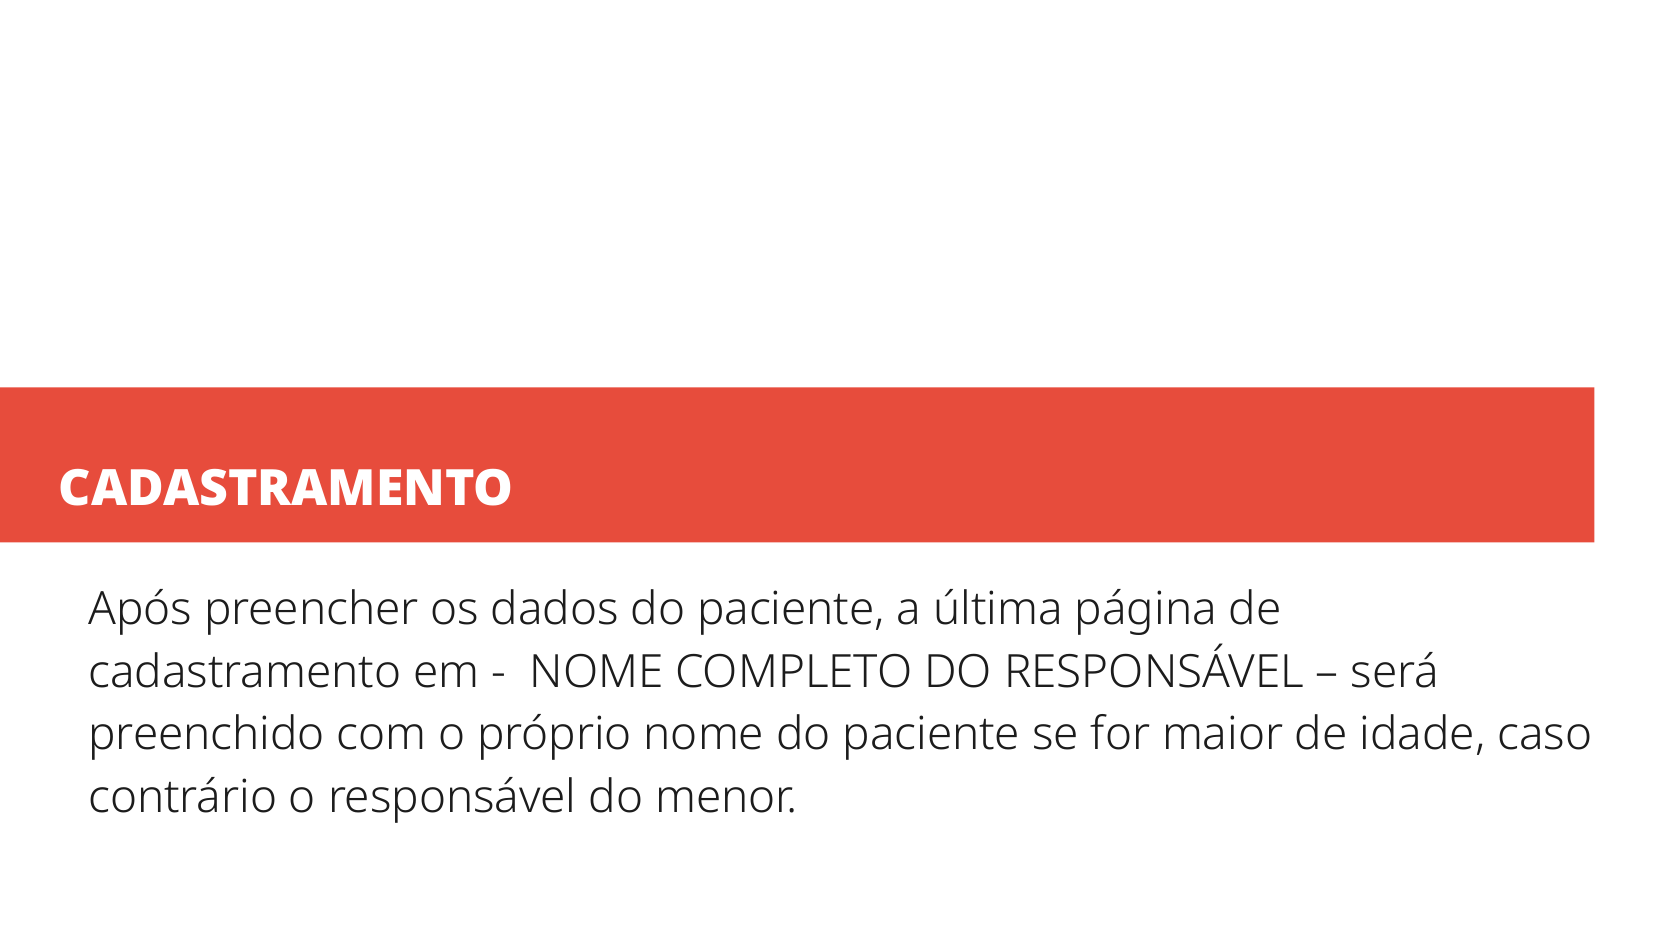

# CADASTRAMENTO
Após preencher os dados do paciente, a última página de cadastramento em - NOME COMPLETO DO RESPONSÁVEL – será preenchido com o próprio nome do paciente se for maior de idade, caso contrário o responsável do menor.